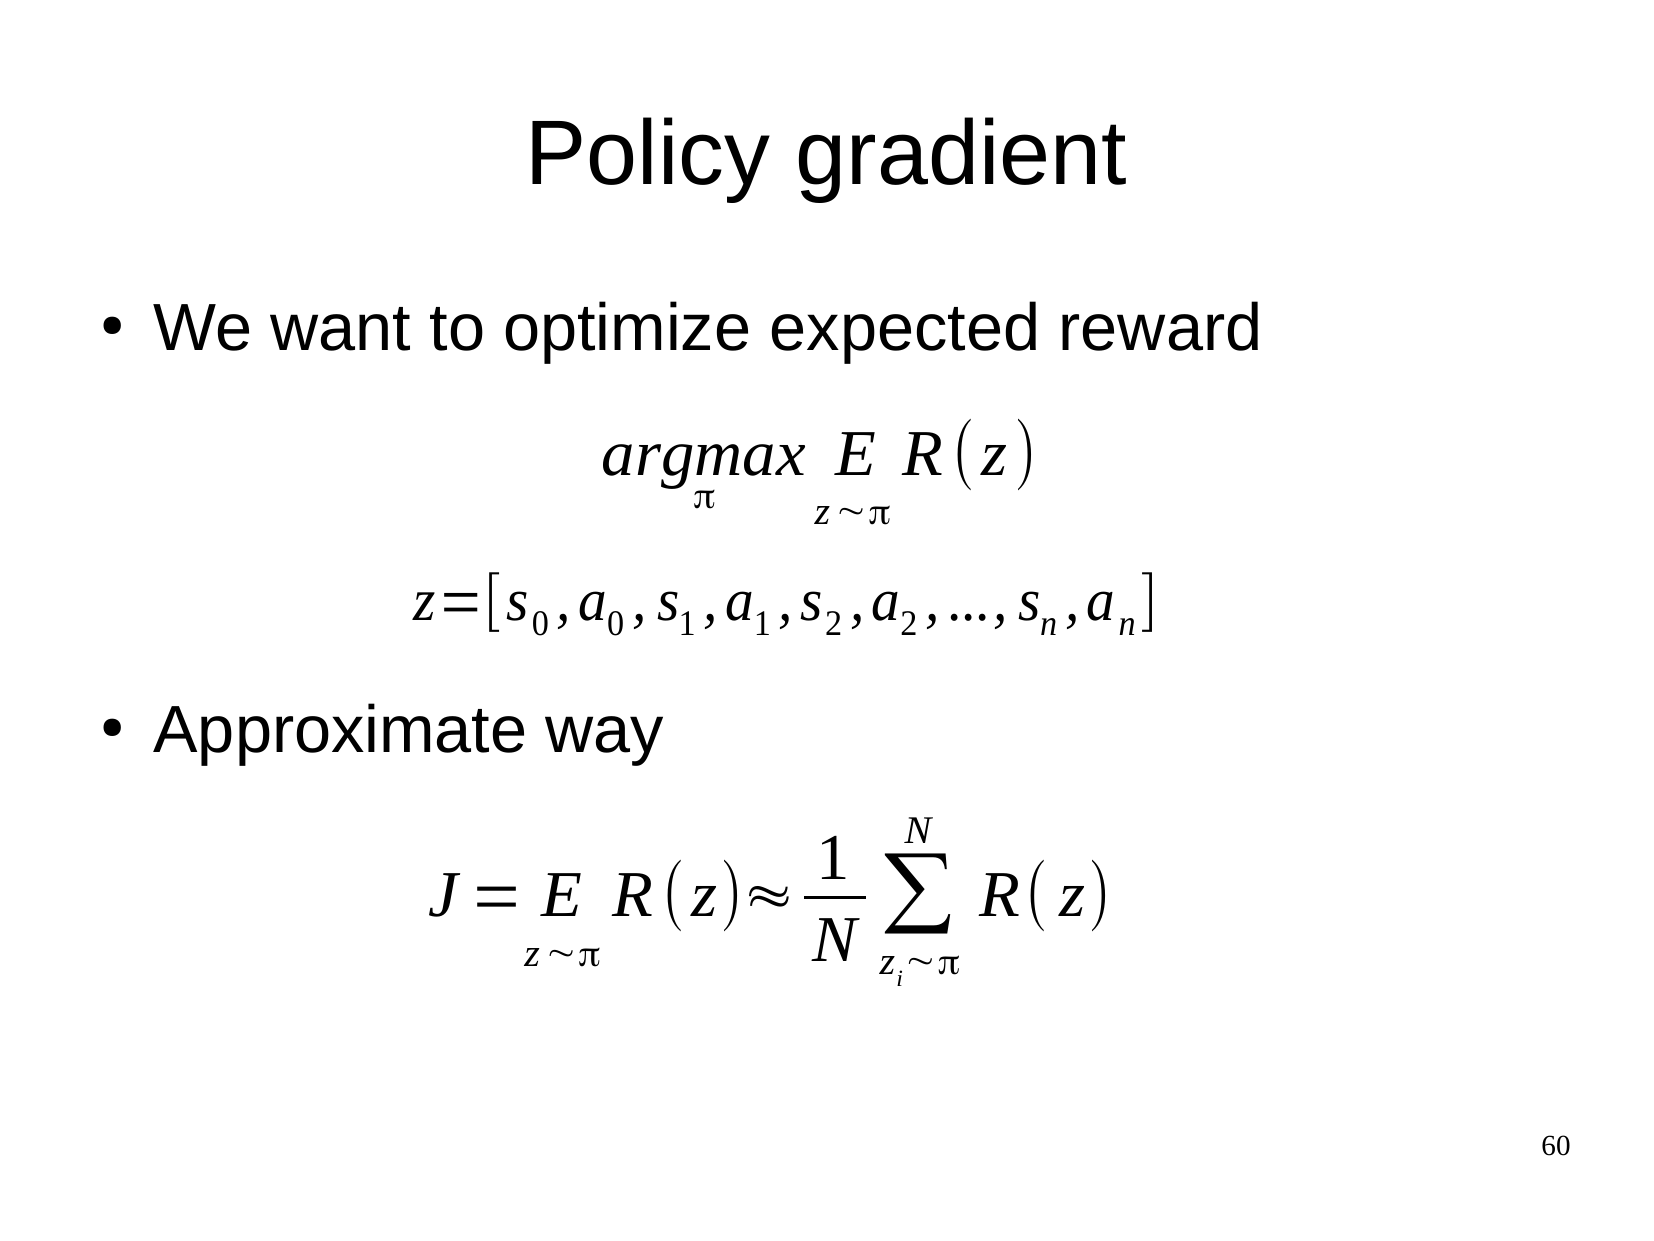

# Policy gradient
We want to optimize expected reward
Approximate way
60